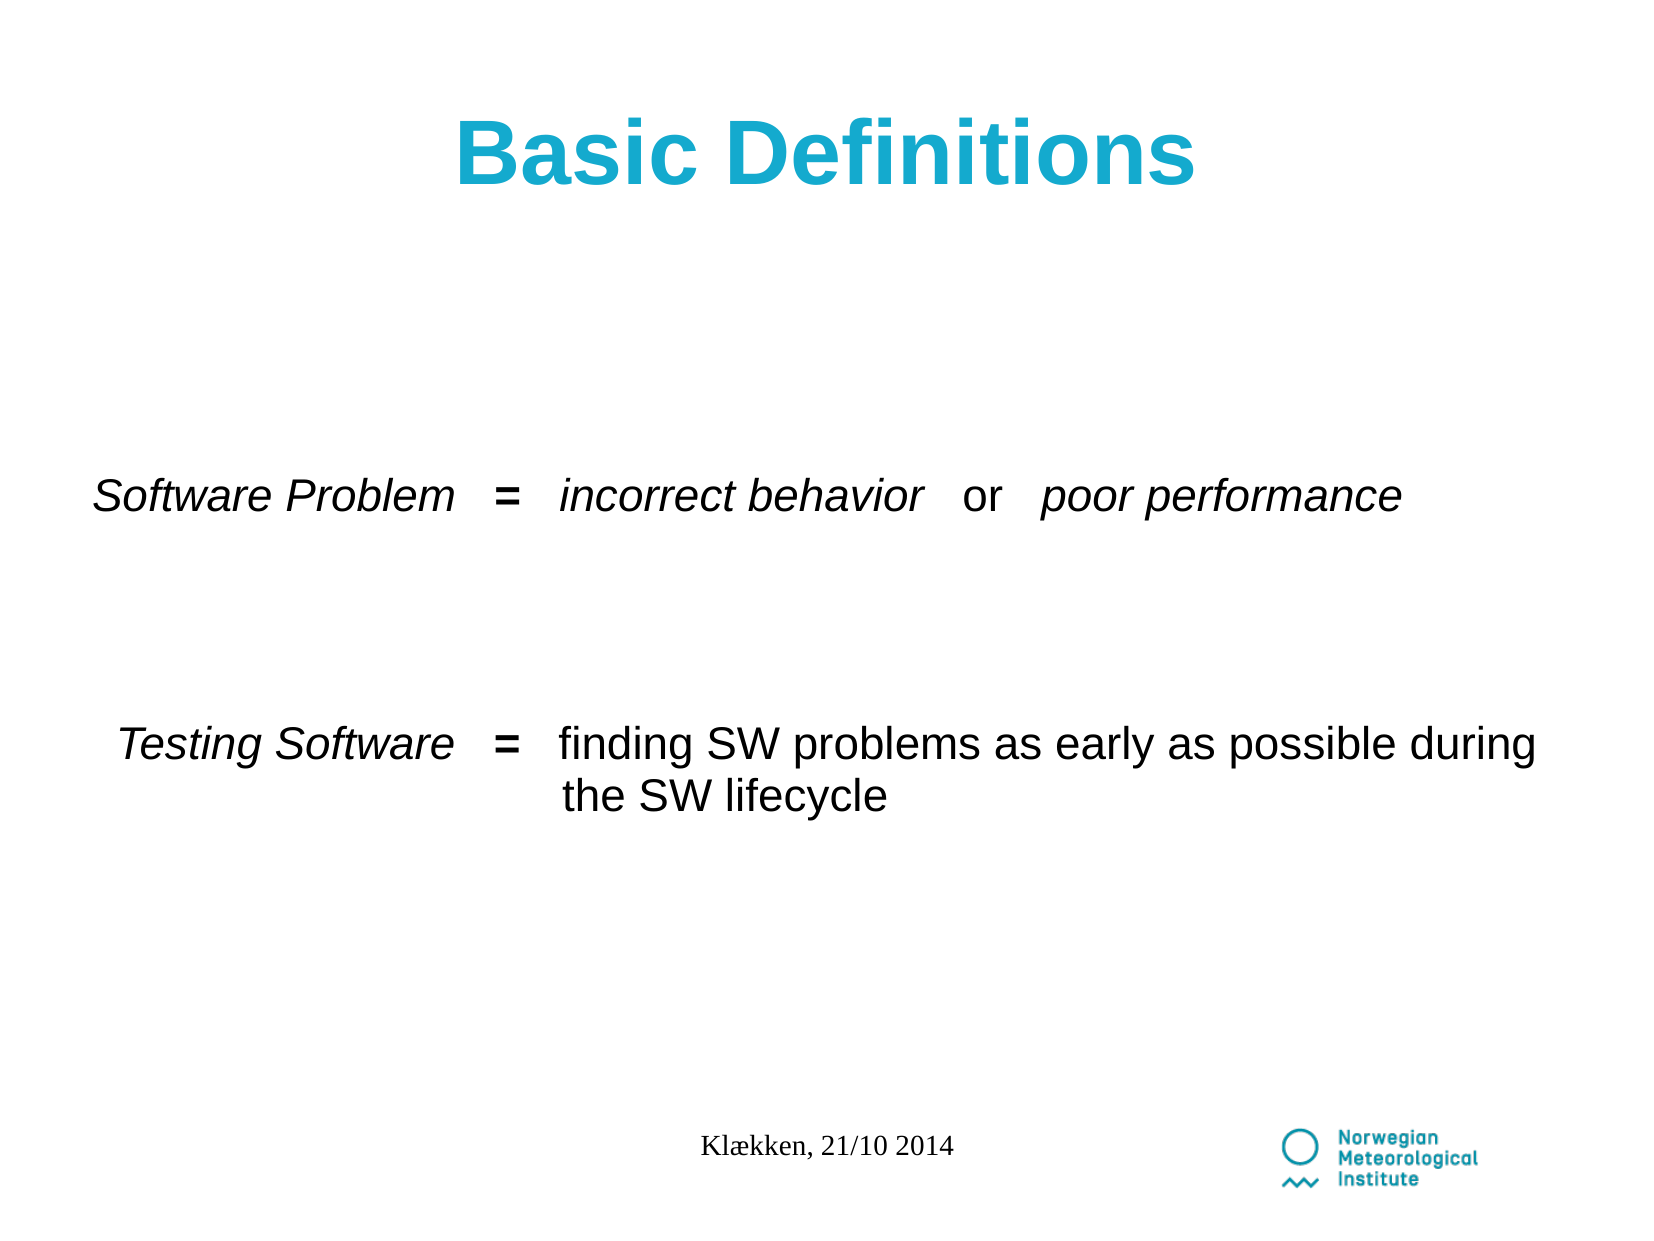

# Basic Definitions
Software Problem = incorrect behavior or poor performance
Testing Software = finding SW problems as early as possible during
 the SW lifecycle
Klækken, 21/10 2014